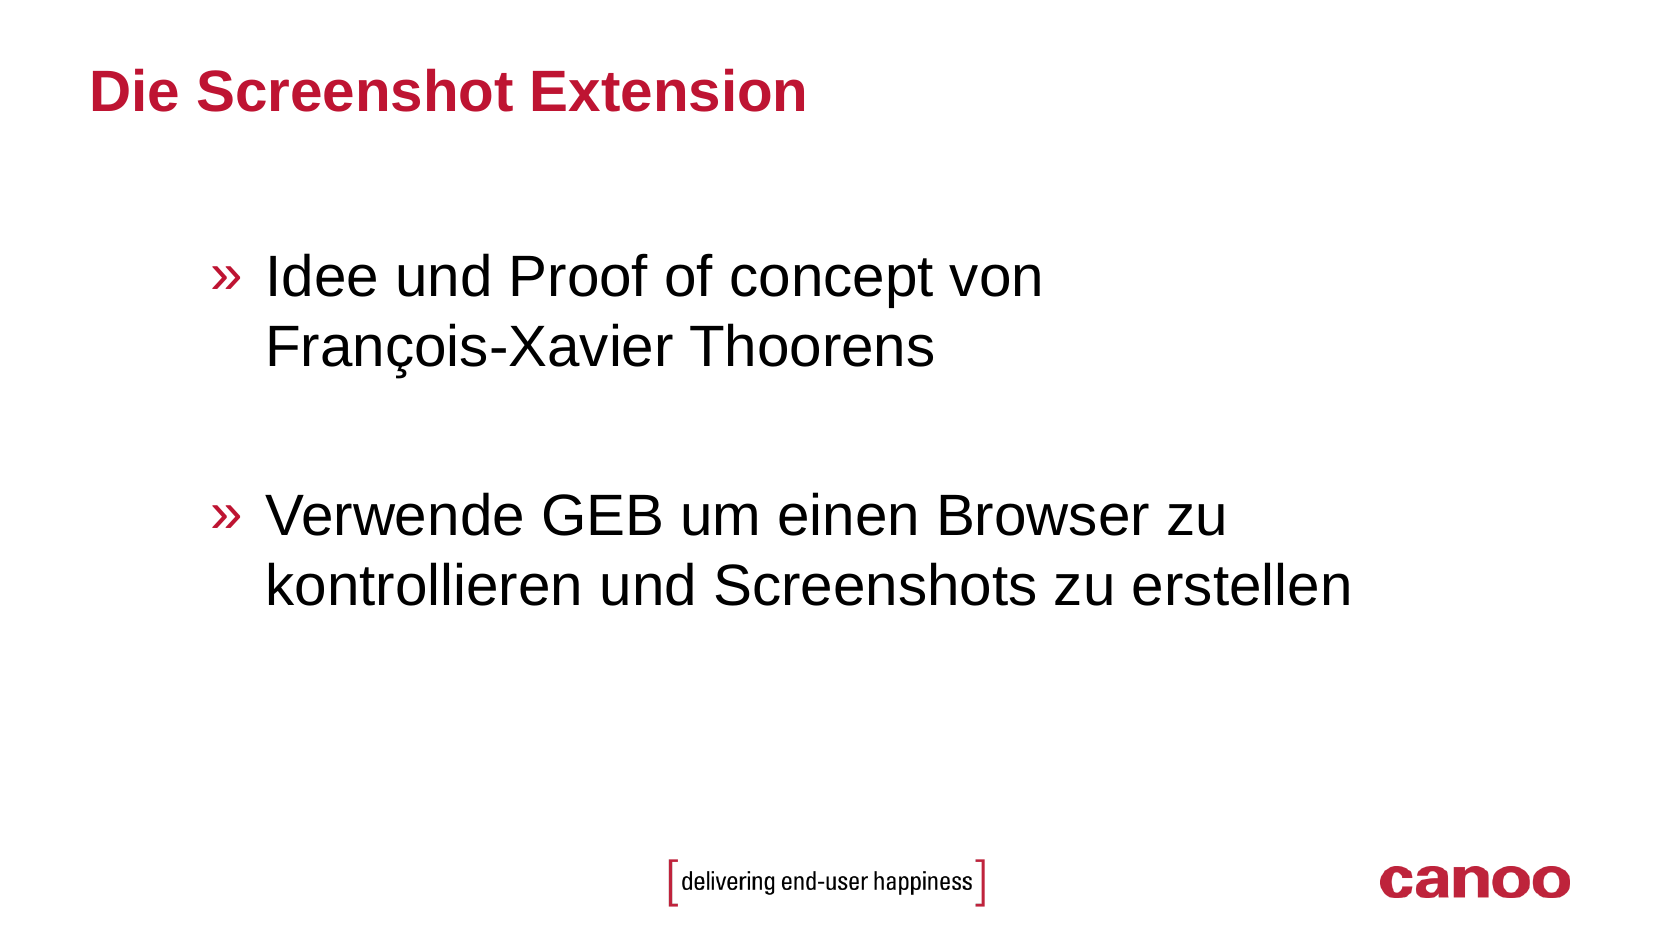

# Die Screenshot Extension
Idee und Proof of concept von
François-Xavier Thoorens
Verwende GEB um einen Browser zu kontrollieren und Screenshots zu erstellen